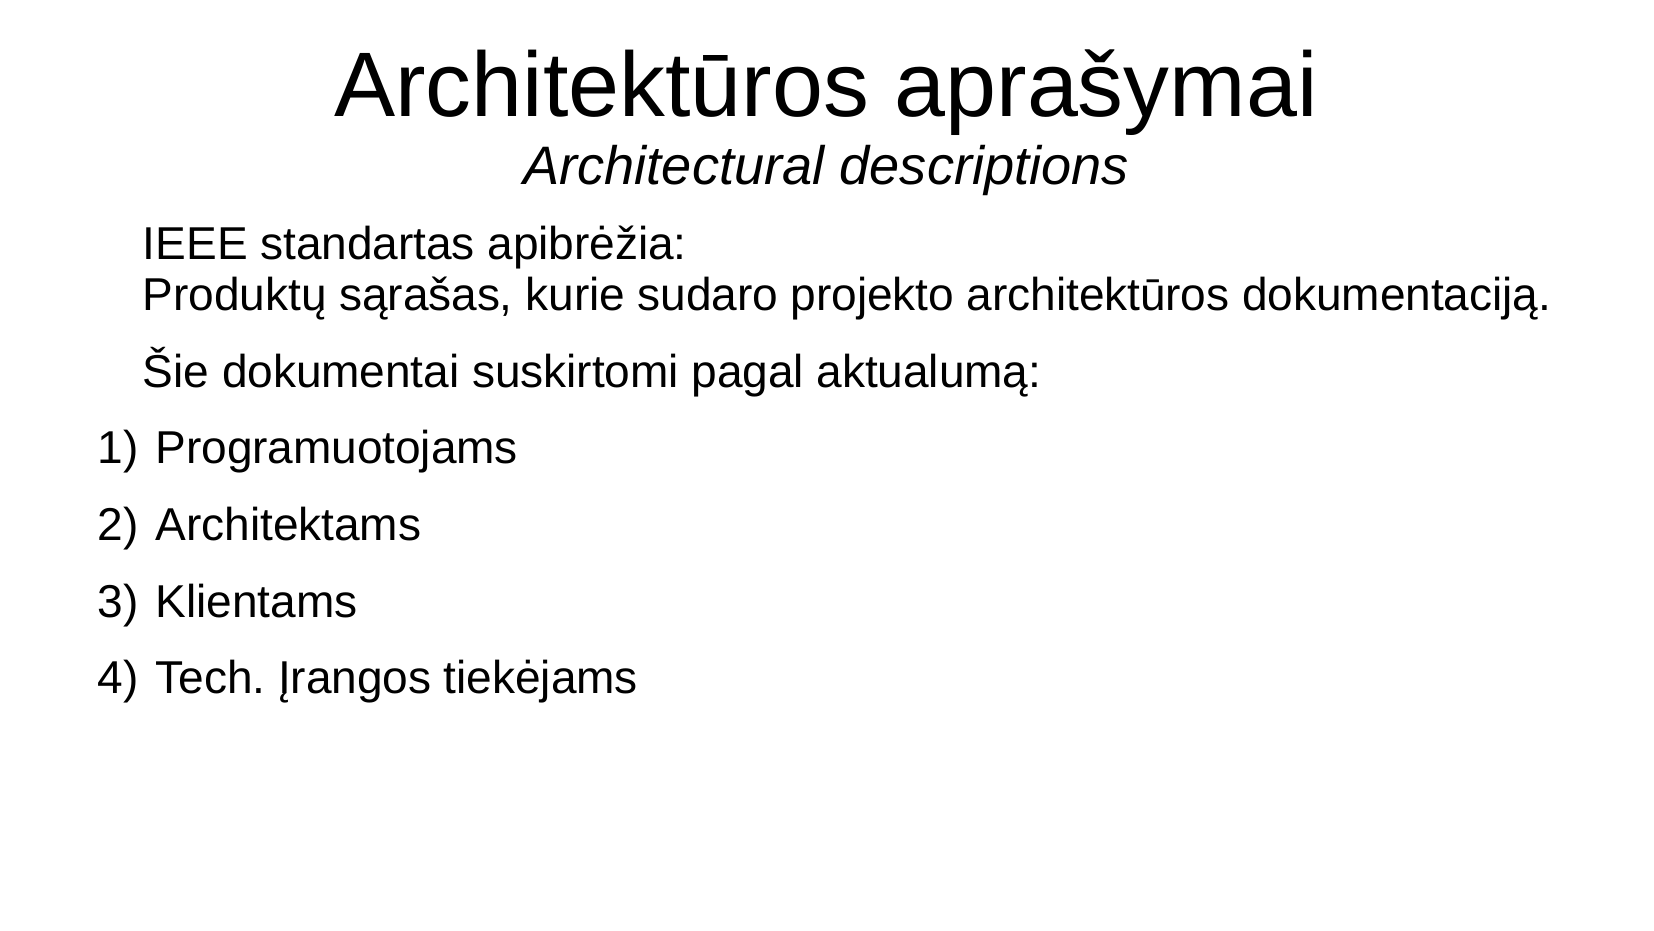

# Architektūros aprašymai Architectural descriptions
IEEE standartas apibrėžia:
Produktų sąrašas, kurie sudaro projekto architektūros dokumentaciją.
Šie dokumentai suskirtomi pagal aktualumą:
 Programuotojams
 Architektams
 Klientams
 Tech. Įrangos tiekėjams